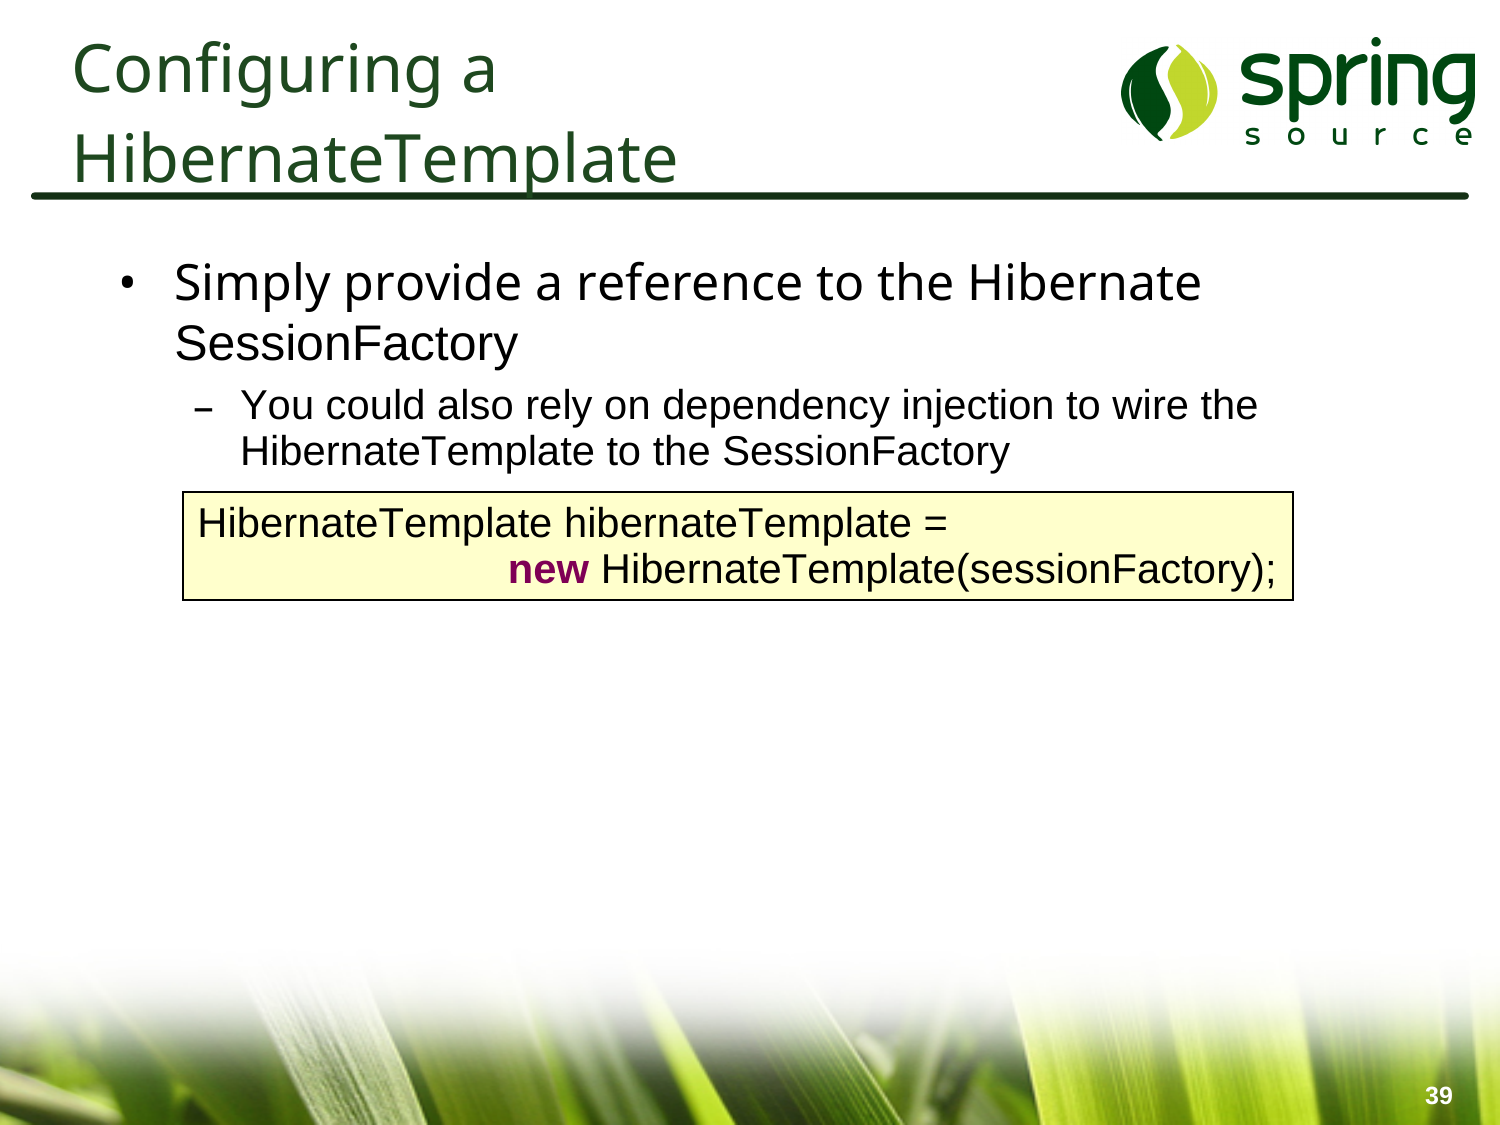

# Configuring a HibernateTemplate
Simply provide a reference to the Hibernate SessionFactory
You could also rely on dependency injection to wire the HibernateTemplate to the SessionFactory
HibernateTemplate hibernateTemplate =
 new HibernateTemplate(sessionFactory);